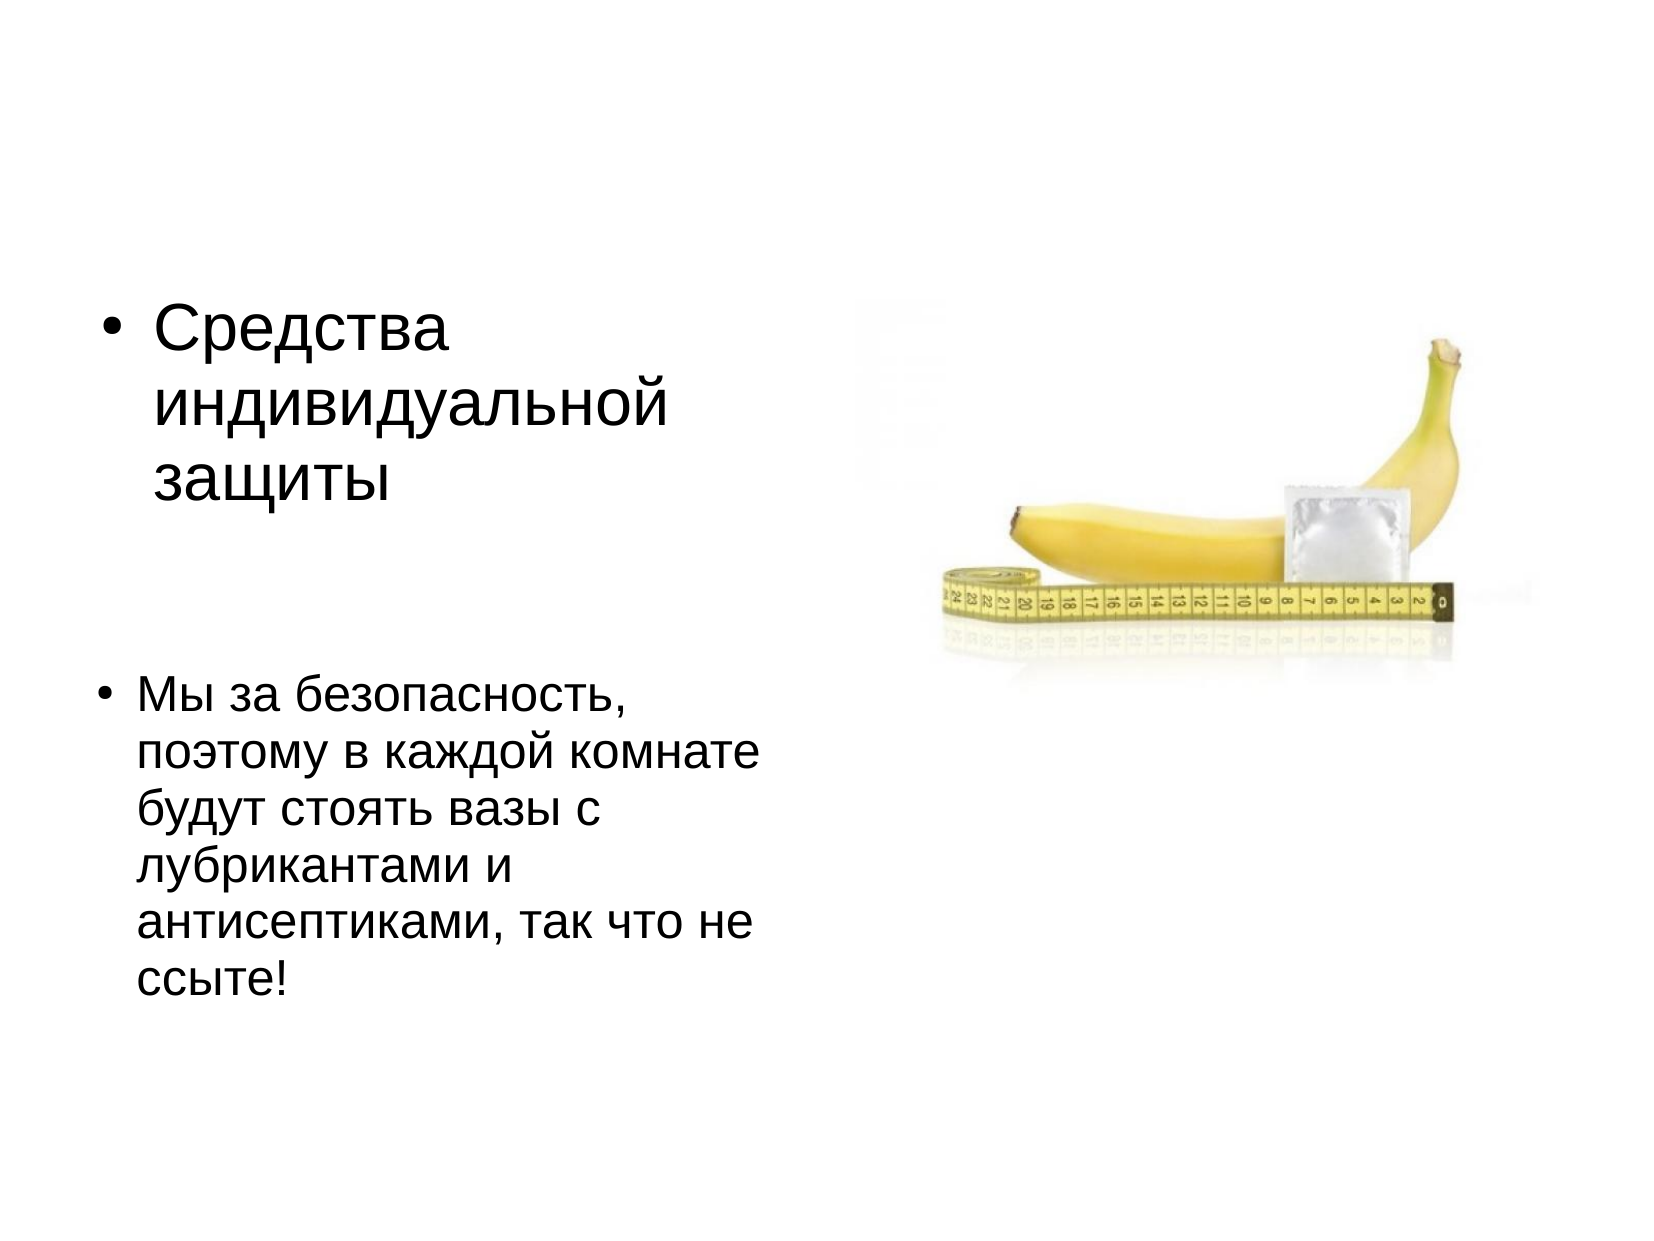

# Средства индивидуальной защиты
Мы за безопасность, поэтому в каждой комнате будут стоять вазы с лубрикантами и антисептиками, так что не ссыте!